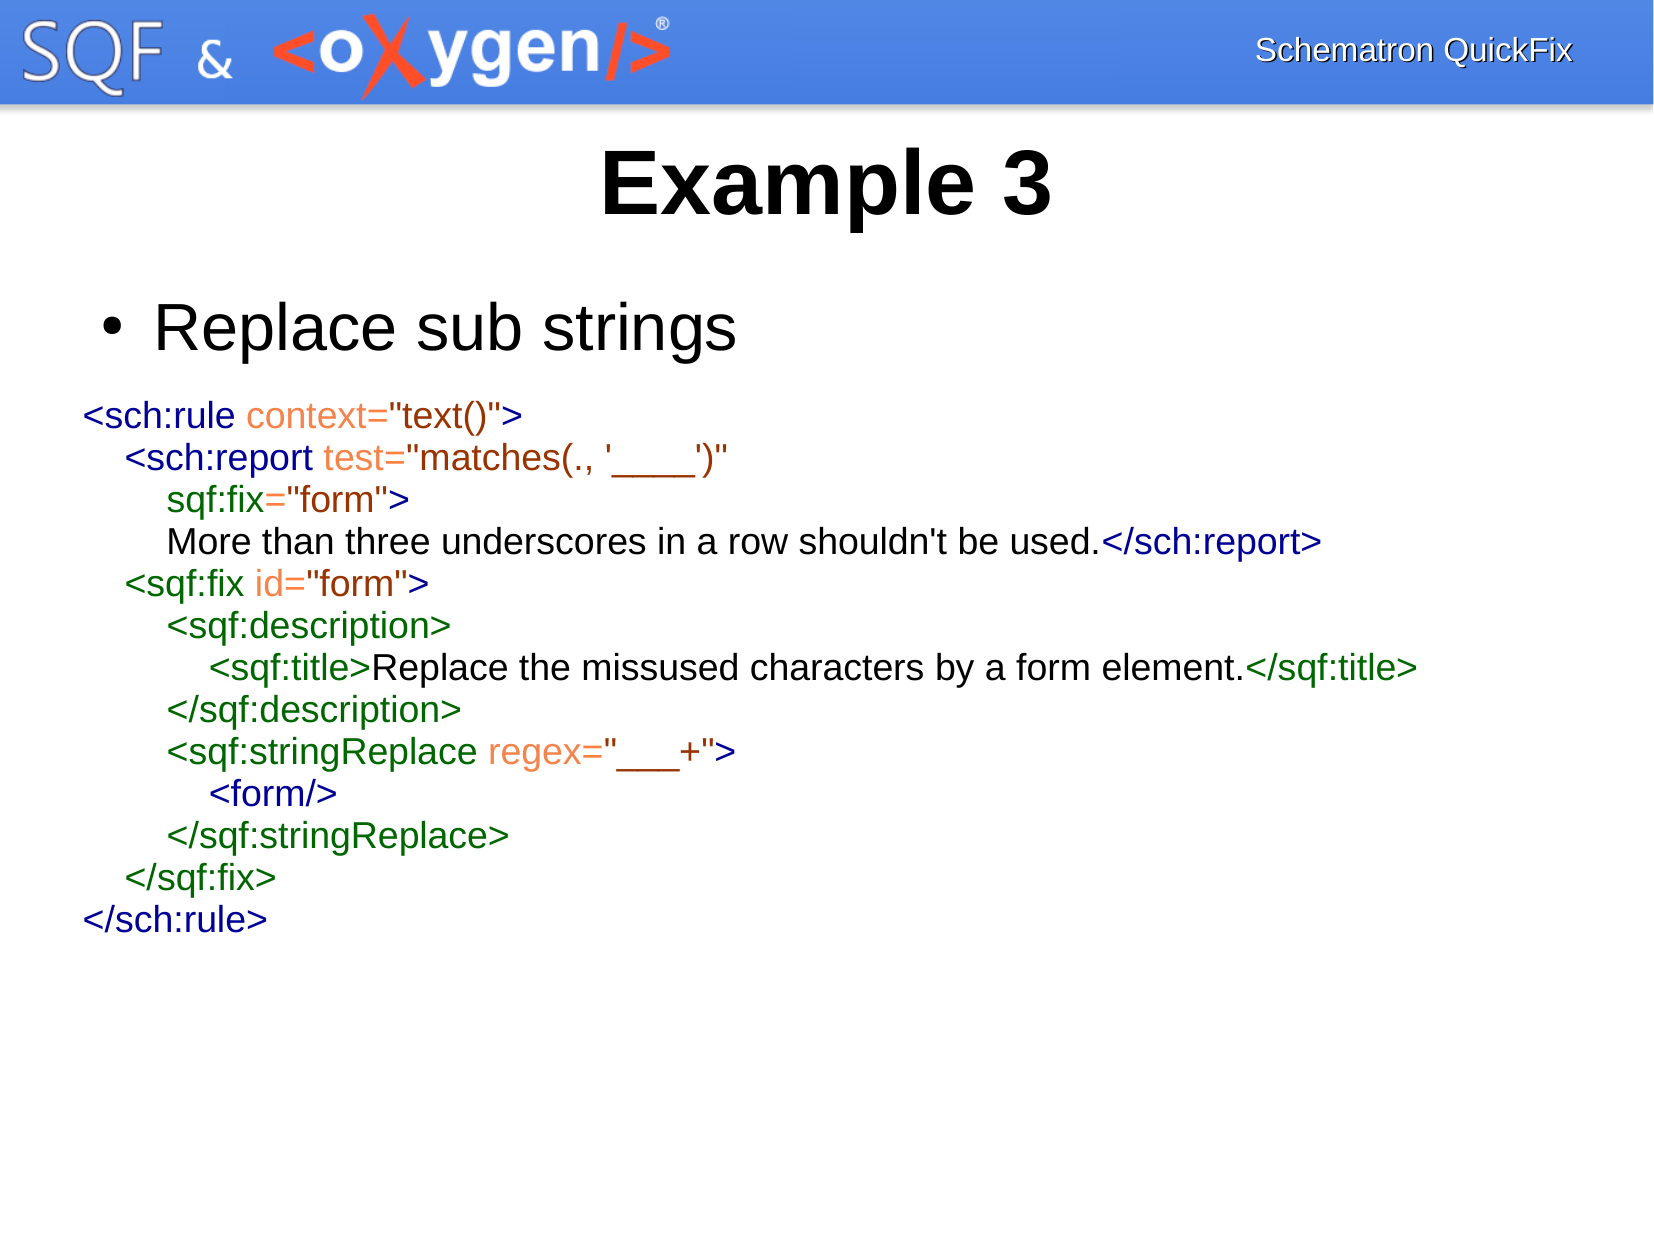

# Example 3
Replace sub strings
<sch:rule context="text()">
 <sch:report test="matches(., '____')"
 sqf:fix="form">
 More than three underscores in a row shouldn't be used.</sch:report>
 <sqf:fix id="form">
 <sqf:description>
 <sqf:title>Replace the missused characters by a form element.</sqf:title>
 </sqf:description>
 <sqf:stringReplace regex="___+">
 <form/>
 </sqf:stringReplace>
 </sqf:fix>
</sch:rule>